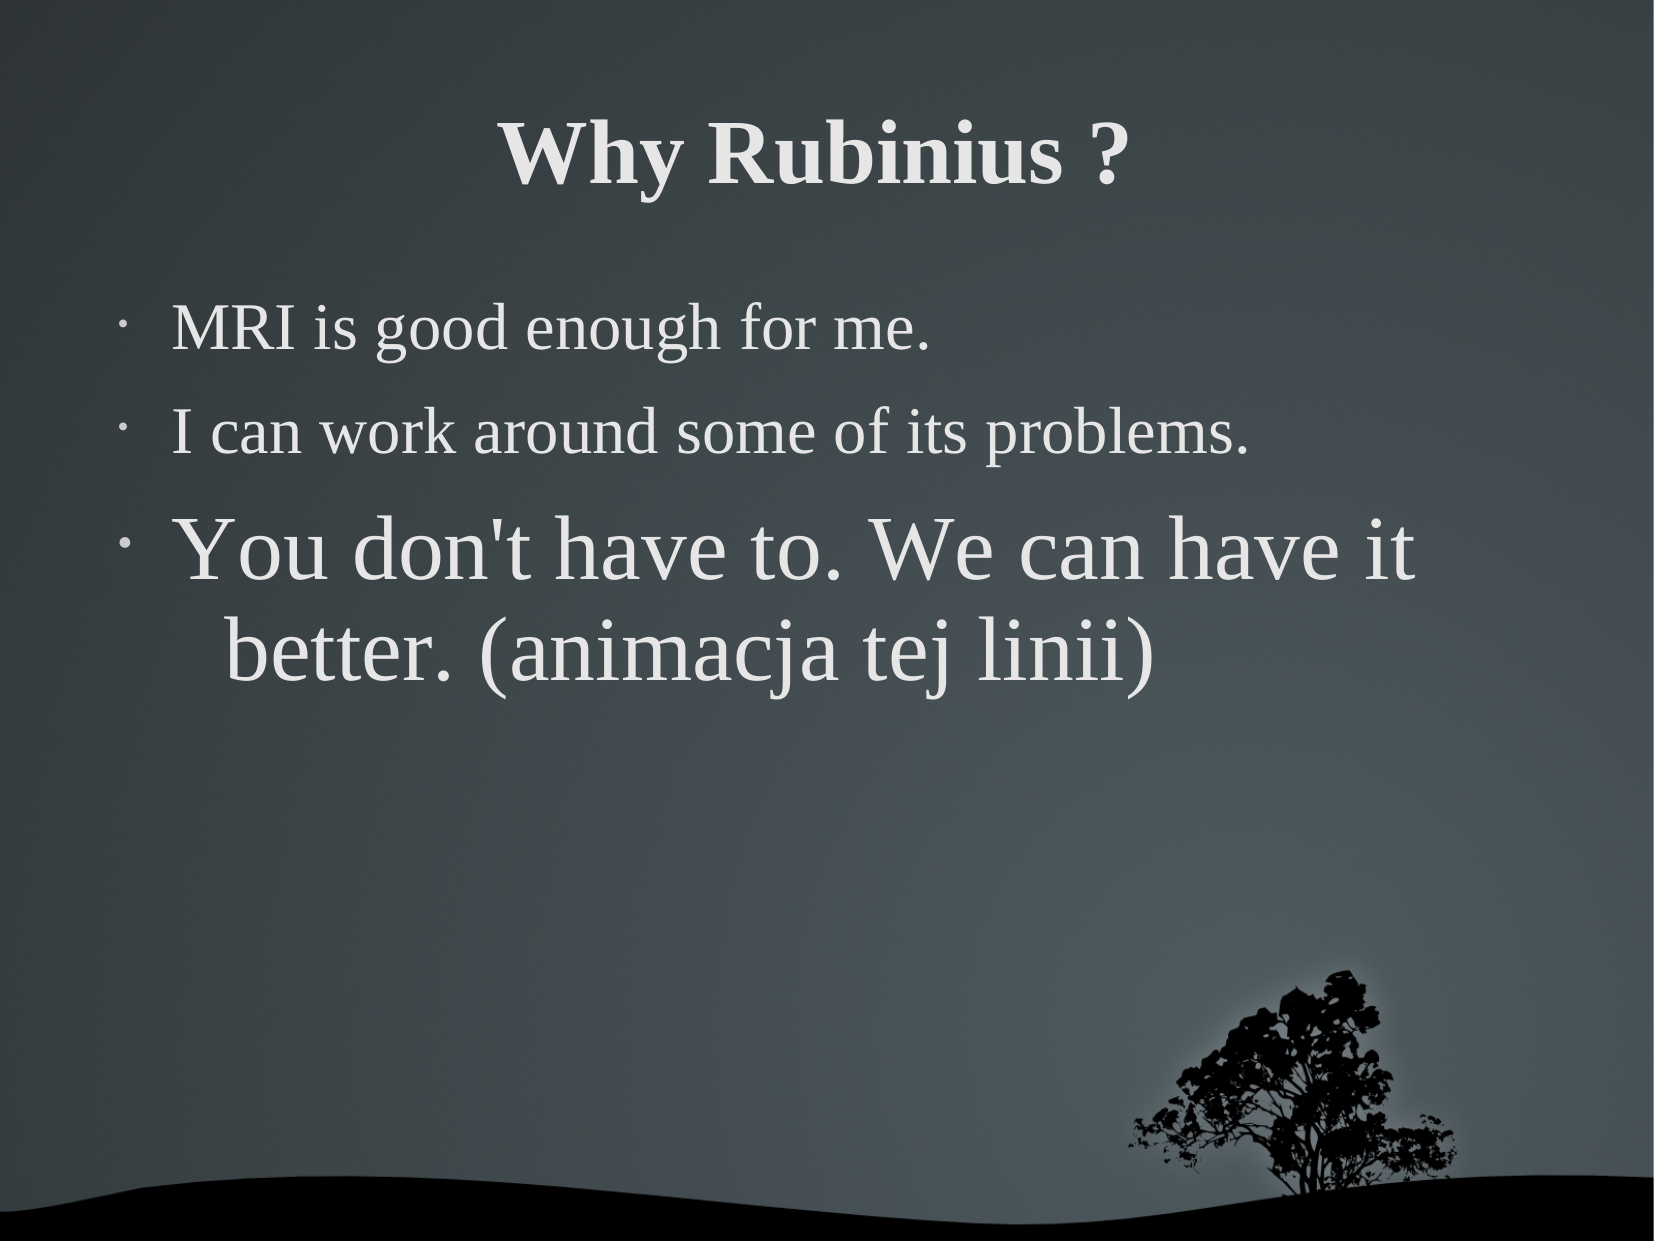

# Why Rubinius ?
MRI is good enough for me.
I can work around some of its problems.
You don't have to. We can have it better. (animacja tej linii)